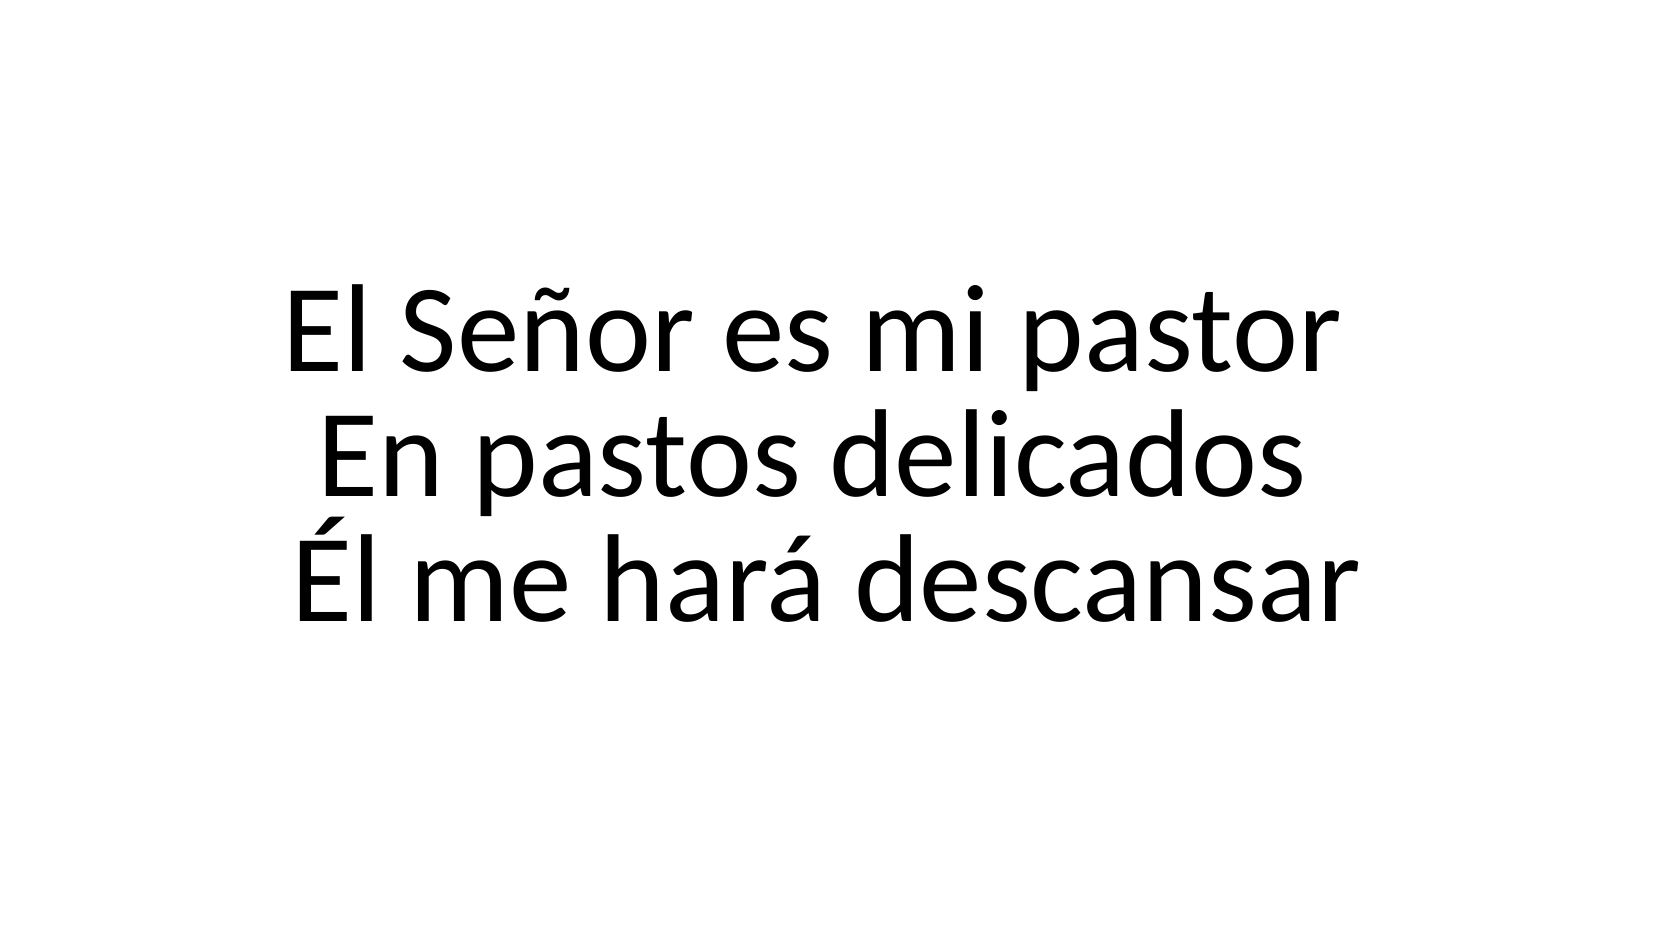

# El Señor es mi pastor En pastos delicados Él me hará descansar